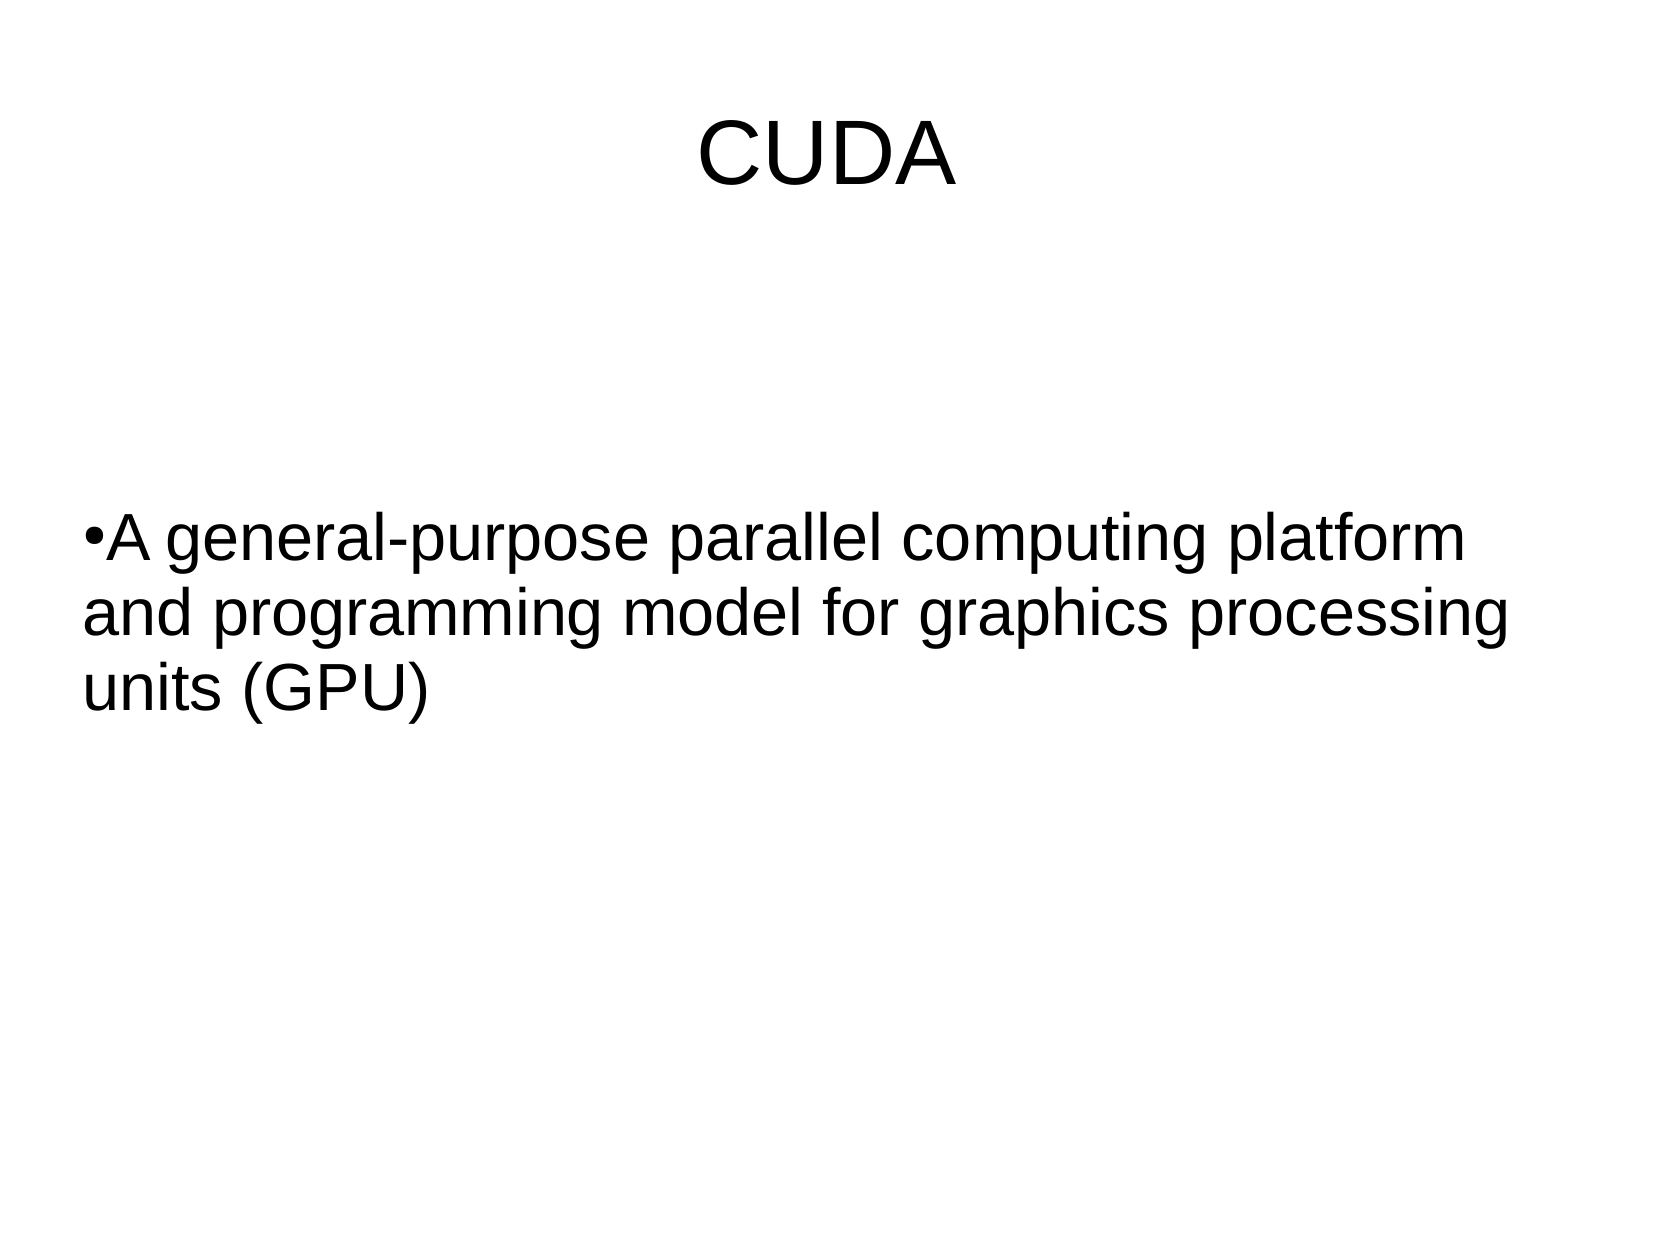

# CUDA
A general-purpose parallel computing platform and programming model for graphics processing units (GPU)